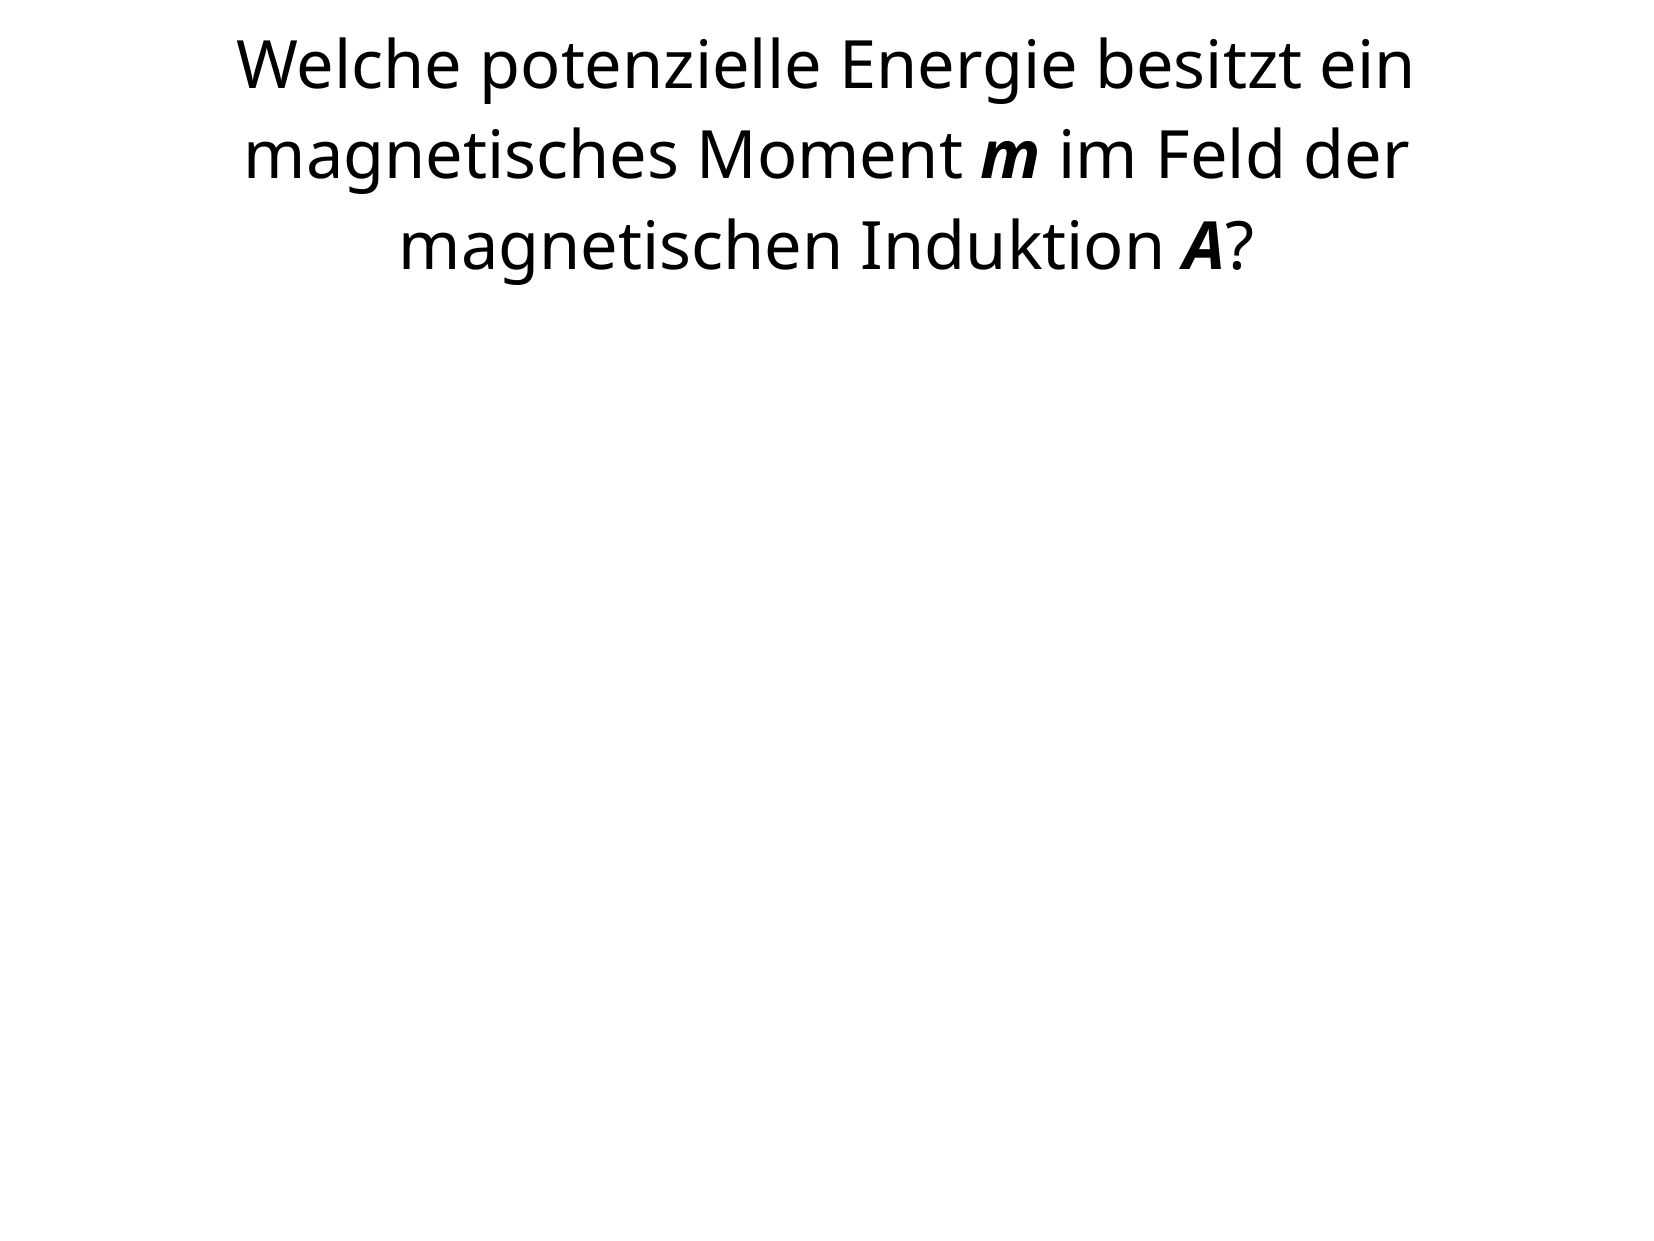

# Welche potenzielle Energie besitzt ein magnetisches Moment m im Feld der magnetischen Induktion A?